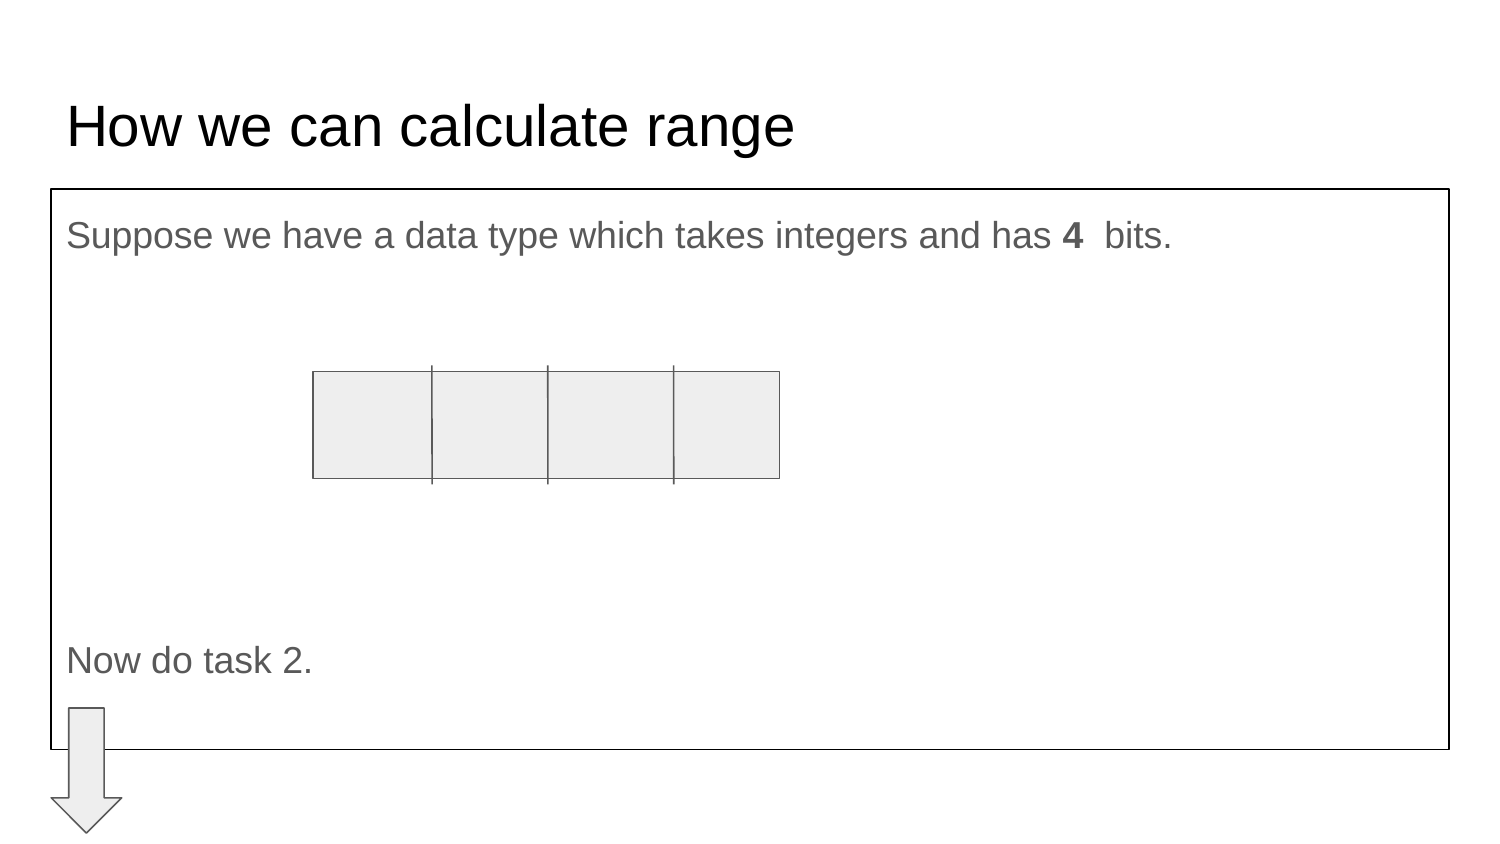

# How we can calculate range
Suppose we have a data type which takes integers and has 4 bits.
Now do task 2.